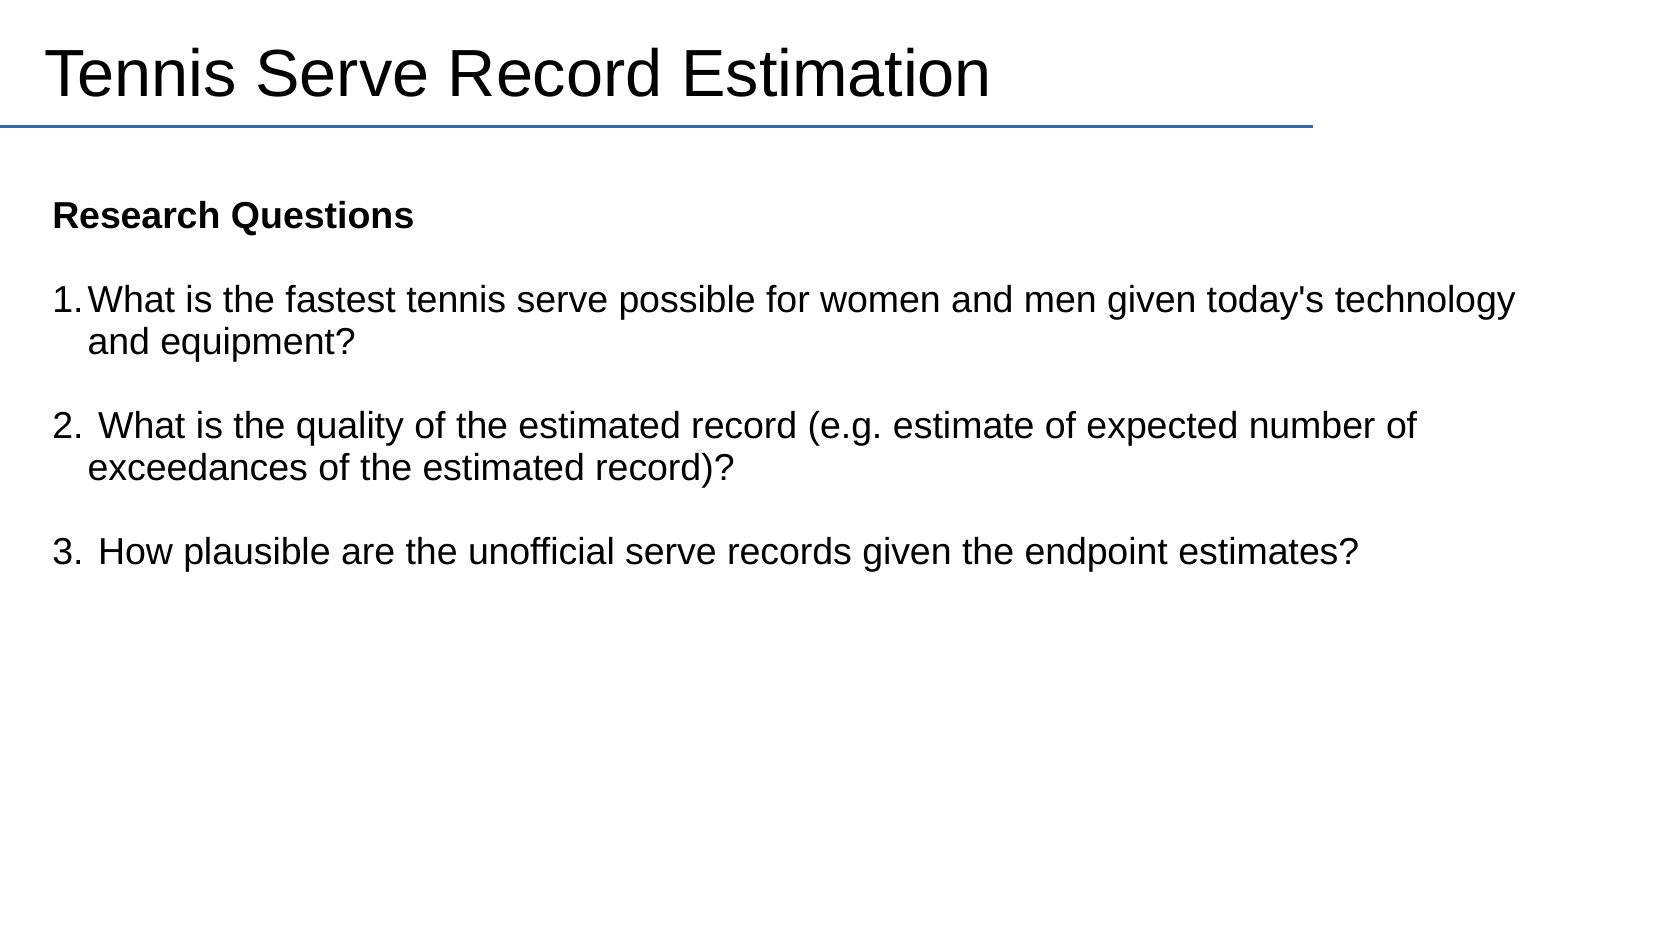

# Tennis Serve Record Estimation
Research Questions
What is the fastest tennis serve possible for women and men given today's technology and equipment?
 What is the quality of the estimated record (e.g. estimate of expected number of exceedances of the estimated record)?
 How plausible are the unofficial serve records given the endpoint estimates?